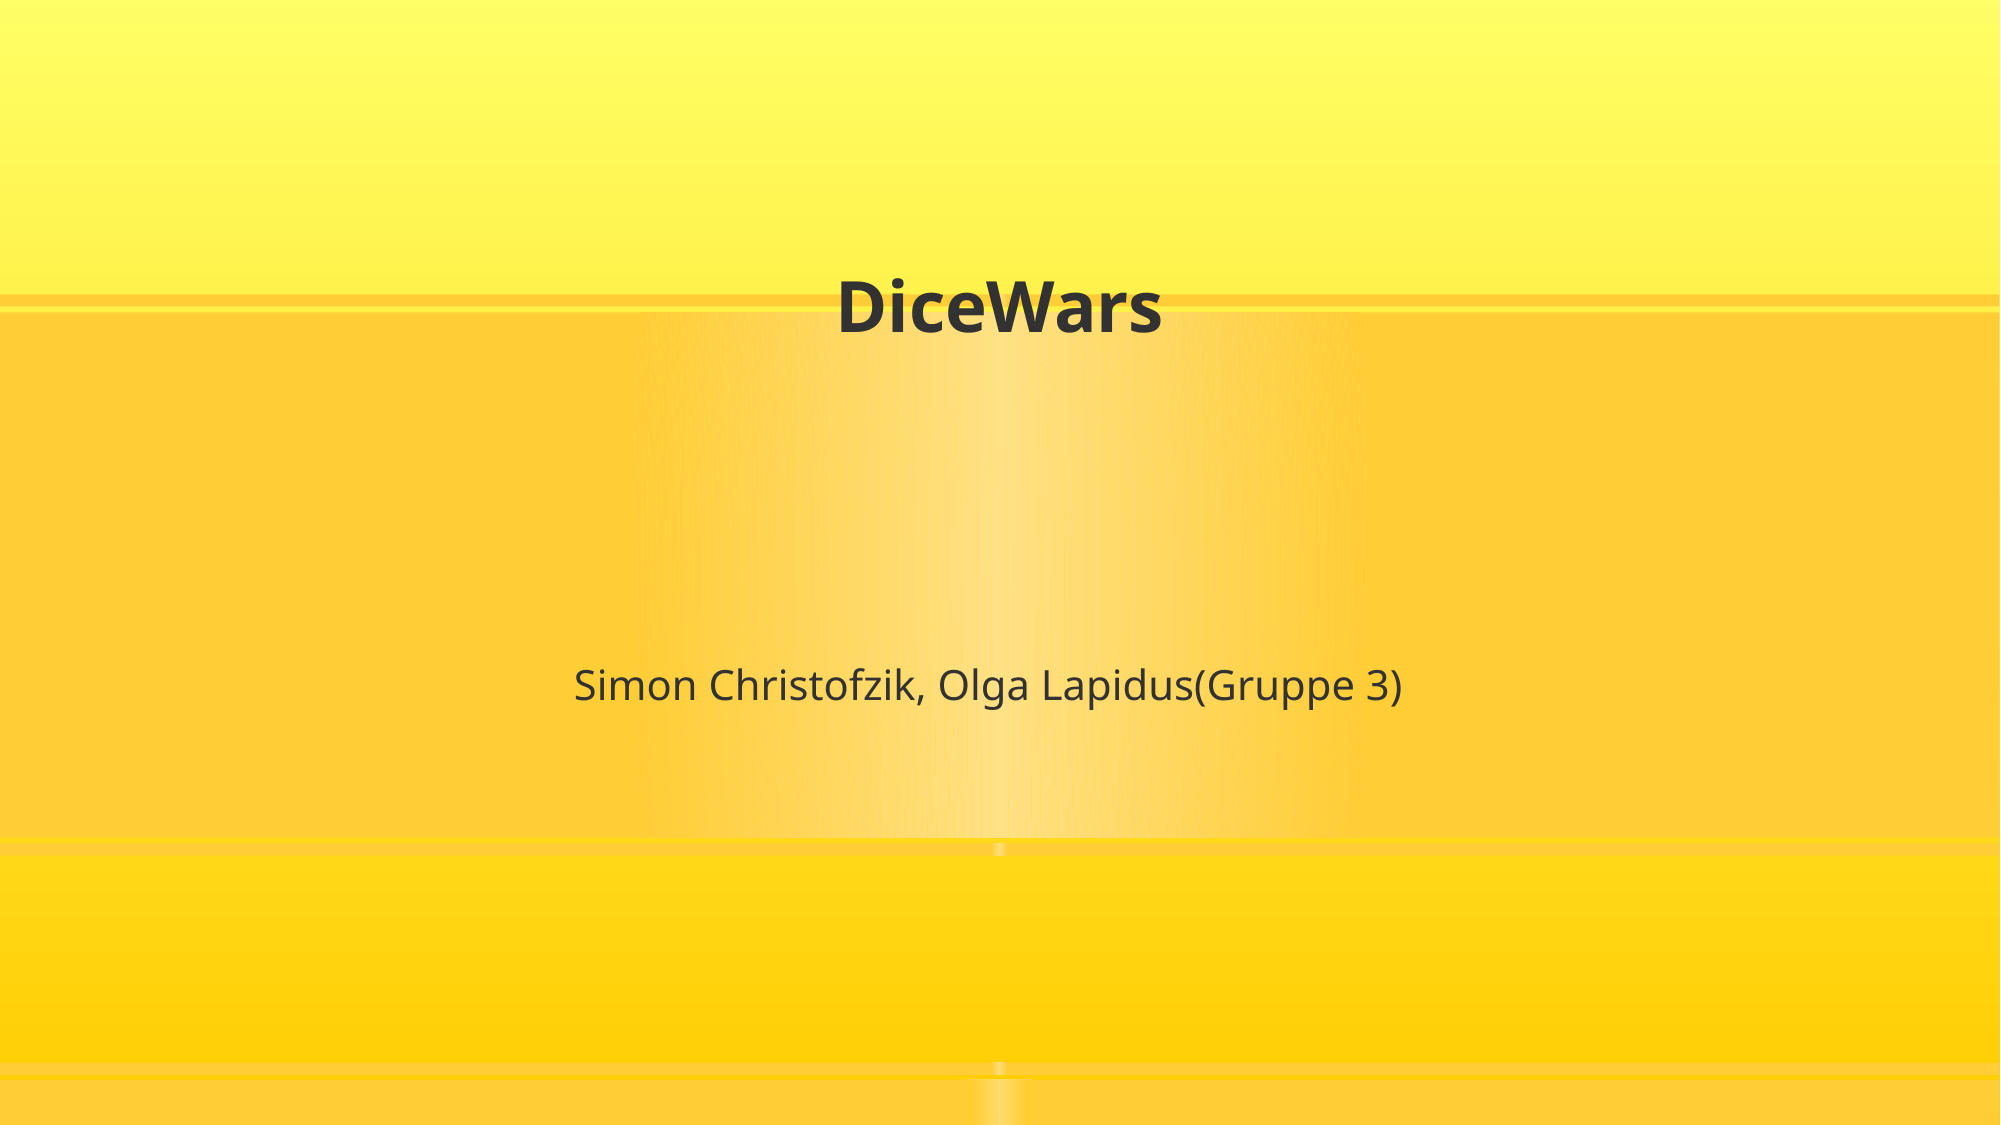

DiceWars
# Simon Christofzik, Olga Lapidus(Gruppe 3)